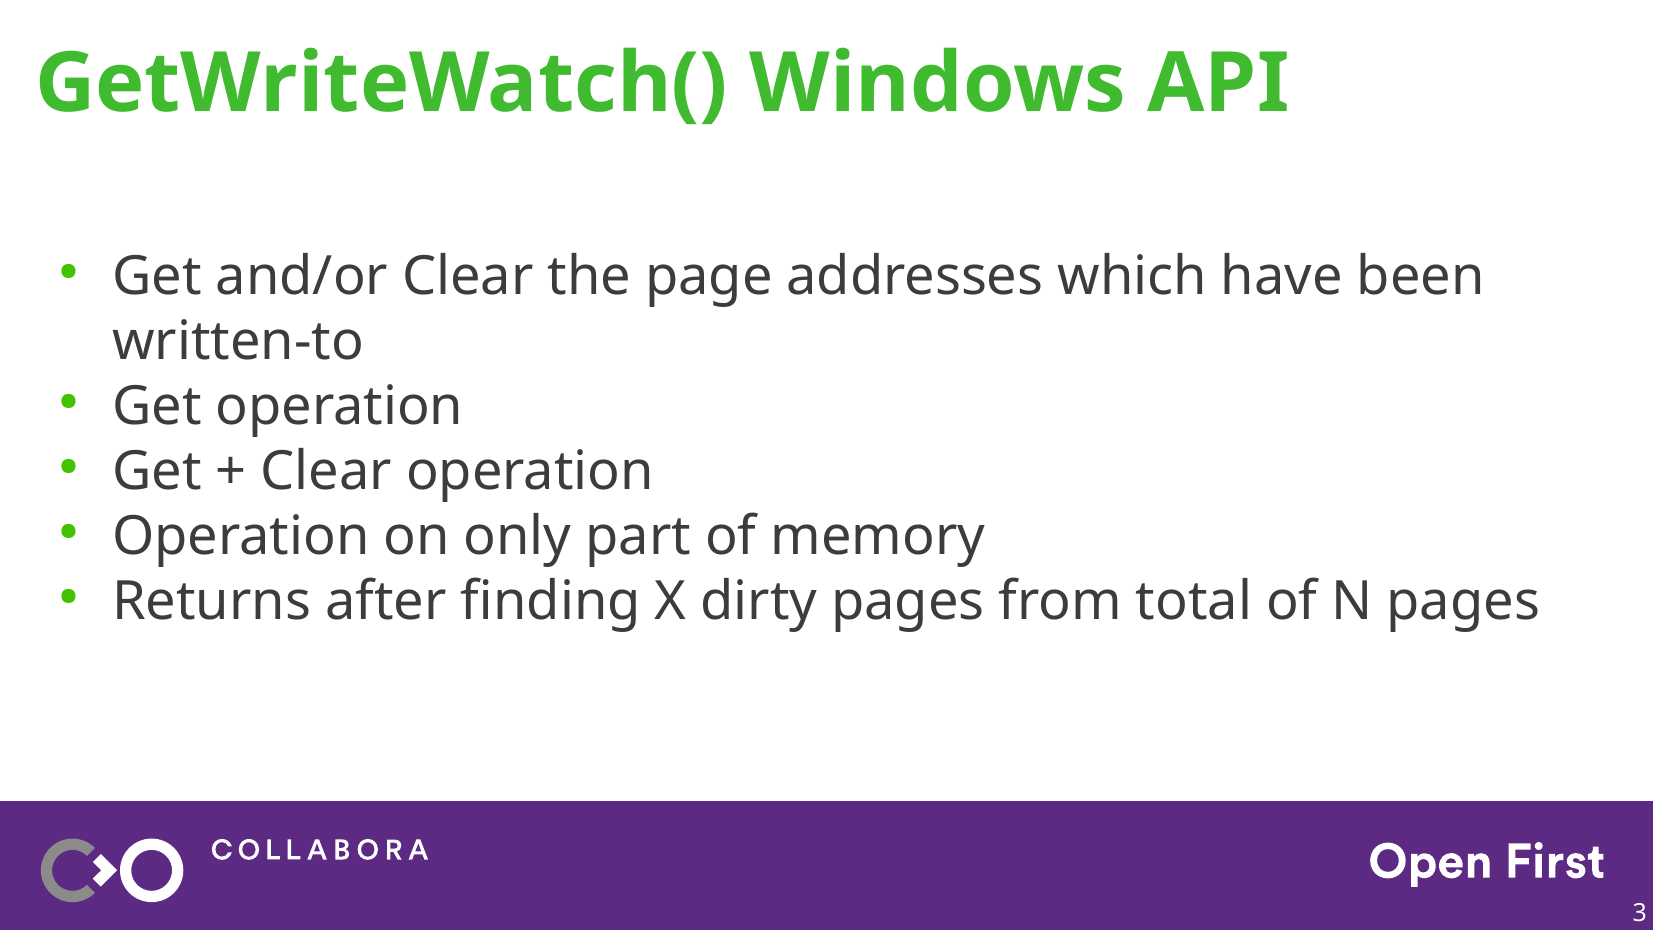

# GetWriteWatch() Windows API
Get and/or Clear the page addresses which have been written-to
Get operation
Get + Clear operation
Operation on only part of memory
Returns after finding X dirty pages from total of N pages